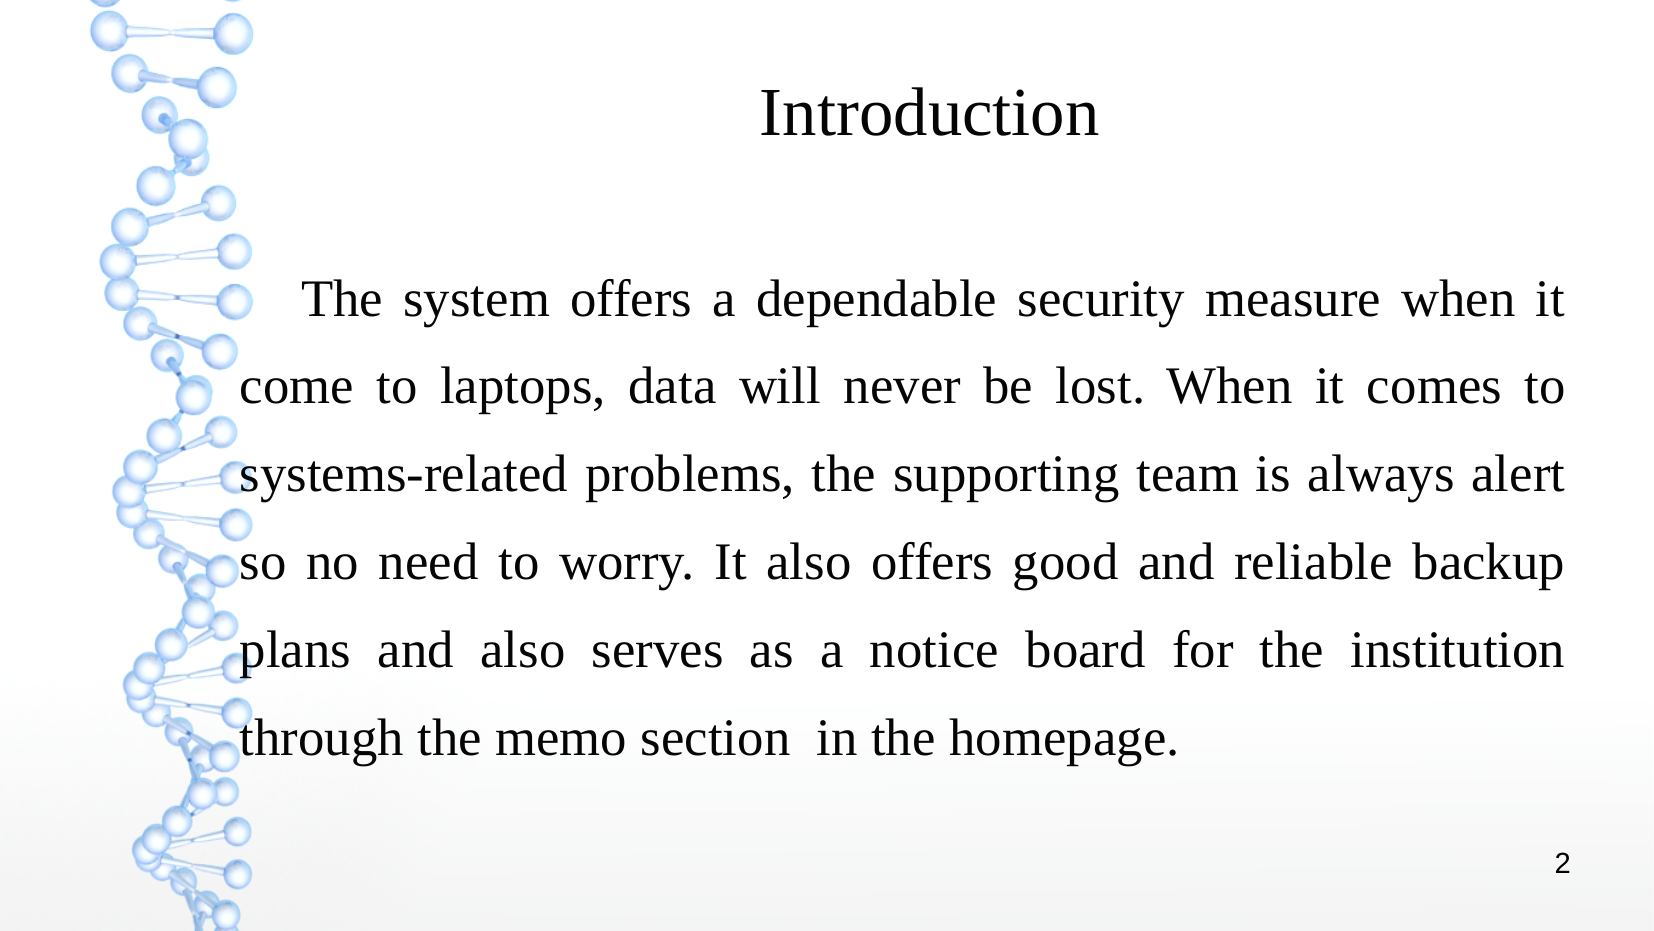

# Introduction
 The system offers a dependable security measure when it come to laptops, data will never be lost. When it comes to systems-related problems, the supporting team is always alert so no need to worry. It also offers good and reliable backup plans and also serves as a notice board for the institution through the memo section in the homepage.
2